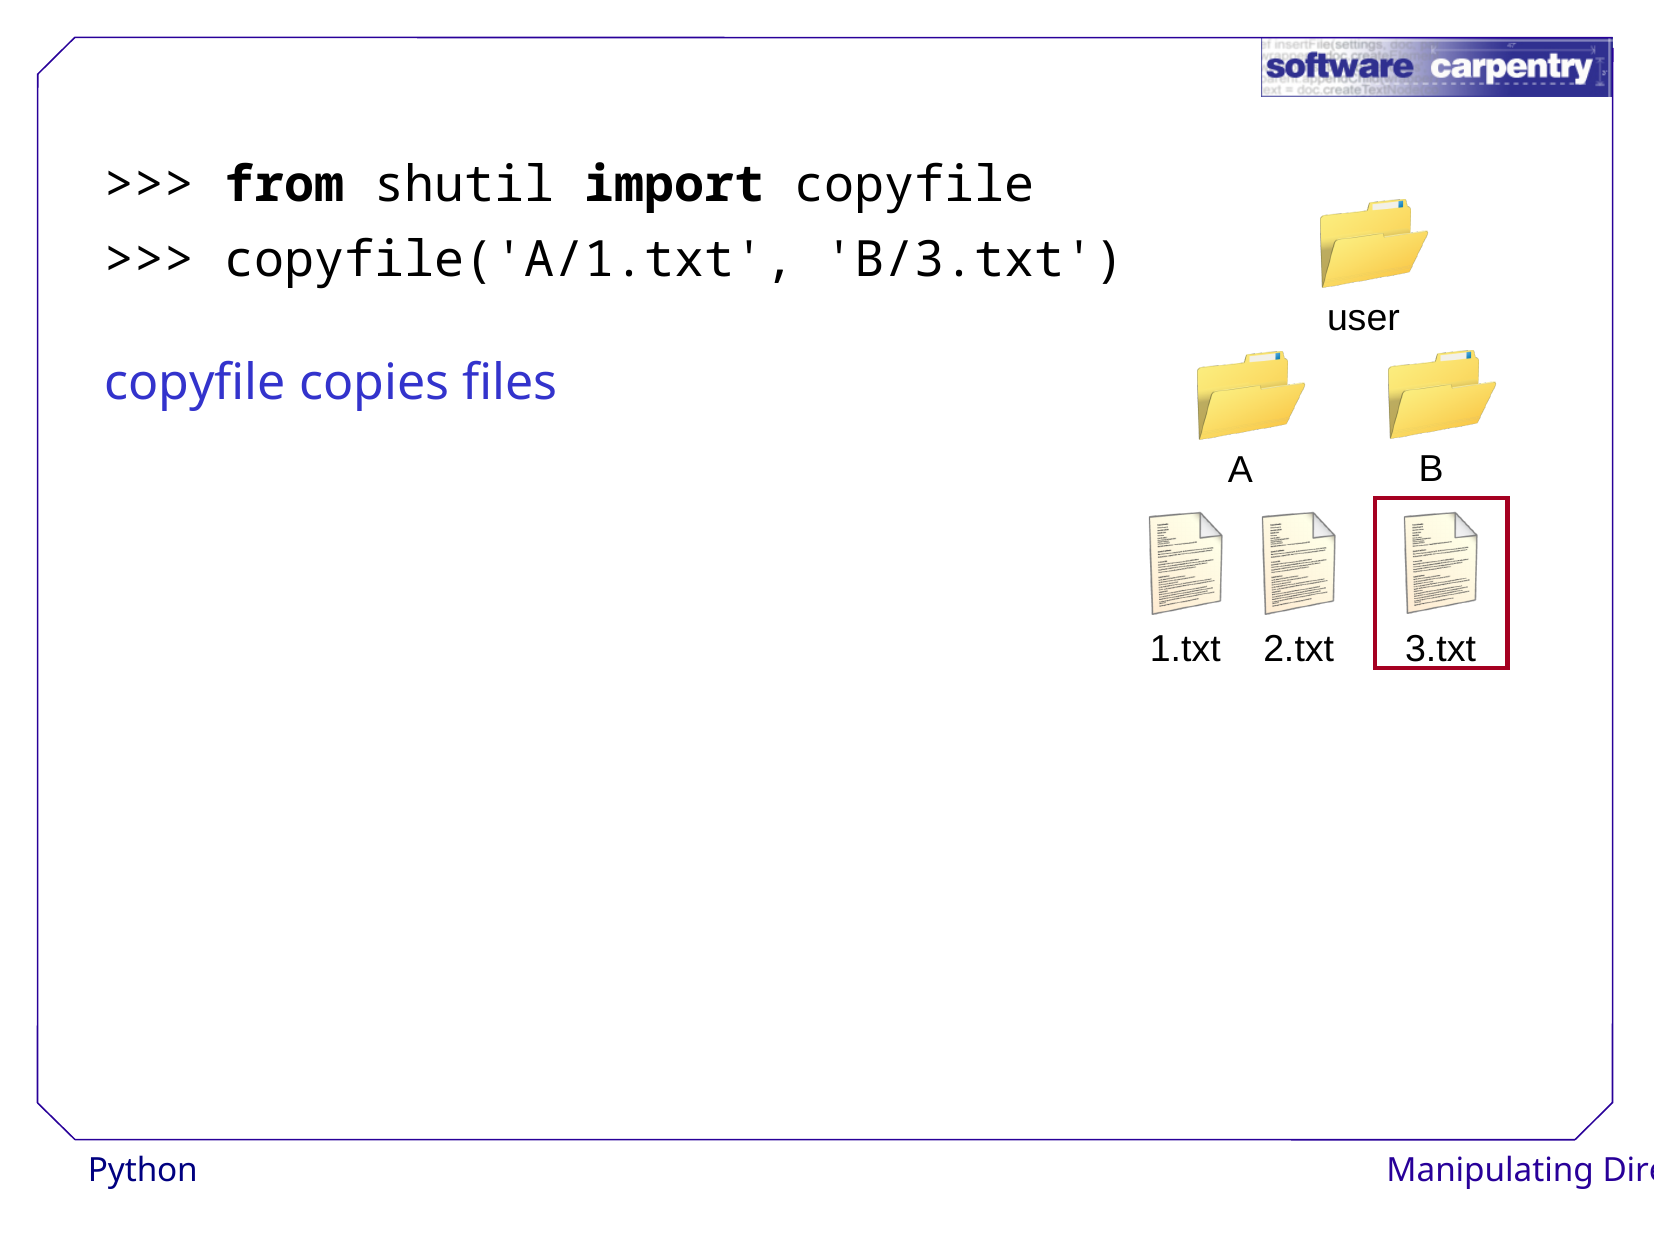

>>> from shutil import copyfile
>>> copyfile('A/1.txt', 'B/3.txt')
user
copyfile copies files
B
A
3.txt
1.txt
2.txt